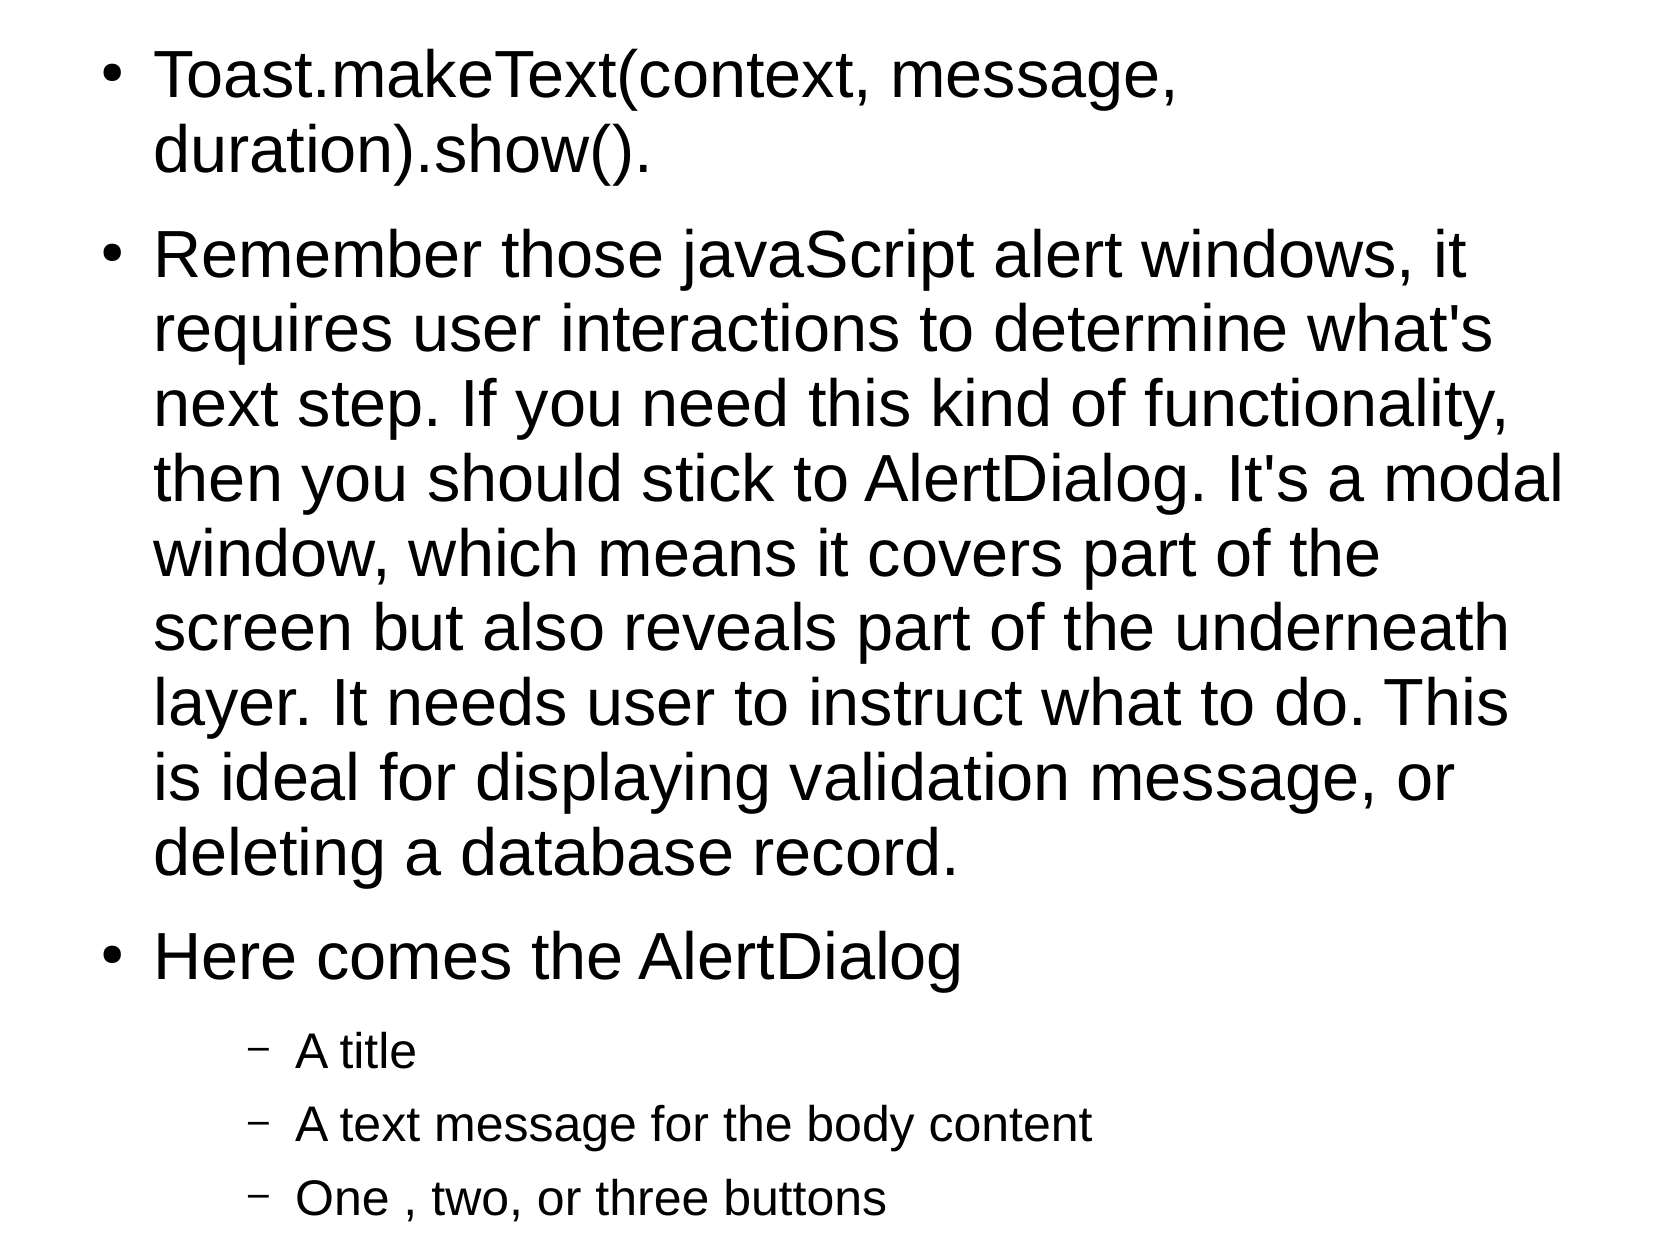

# Toast.makeText(context, message, duration).show().
Remember those javaScript alert windows, it requires user interactions to determine what's next step. If you need this kind of functionality, then you should stick to AlertDialog. It's a modal window, which means it covers part of the screen but also reveals part of the underneath layer. It needs user to instruct what to do. This is ideal for displaying validation message, or deleting a database record.
Here comes the AlertDialog
A title
A text message for the body content
One , two, or three buttons